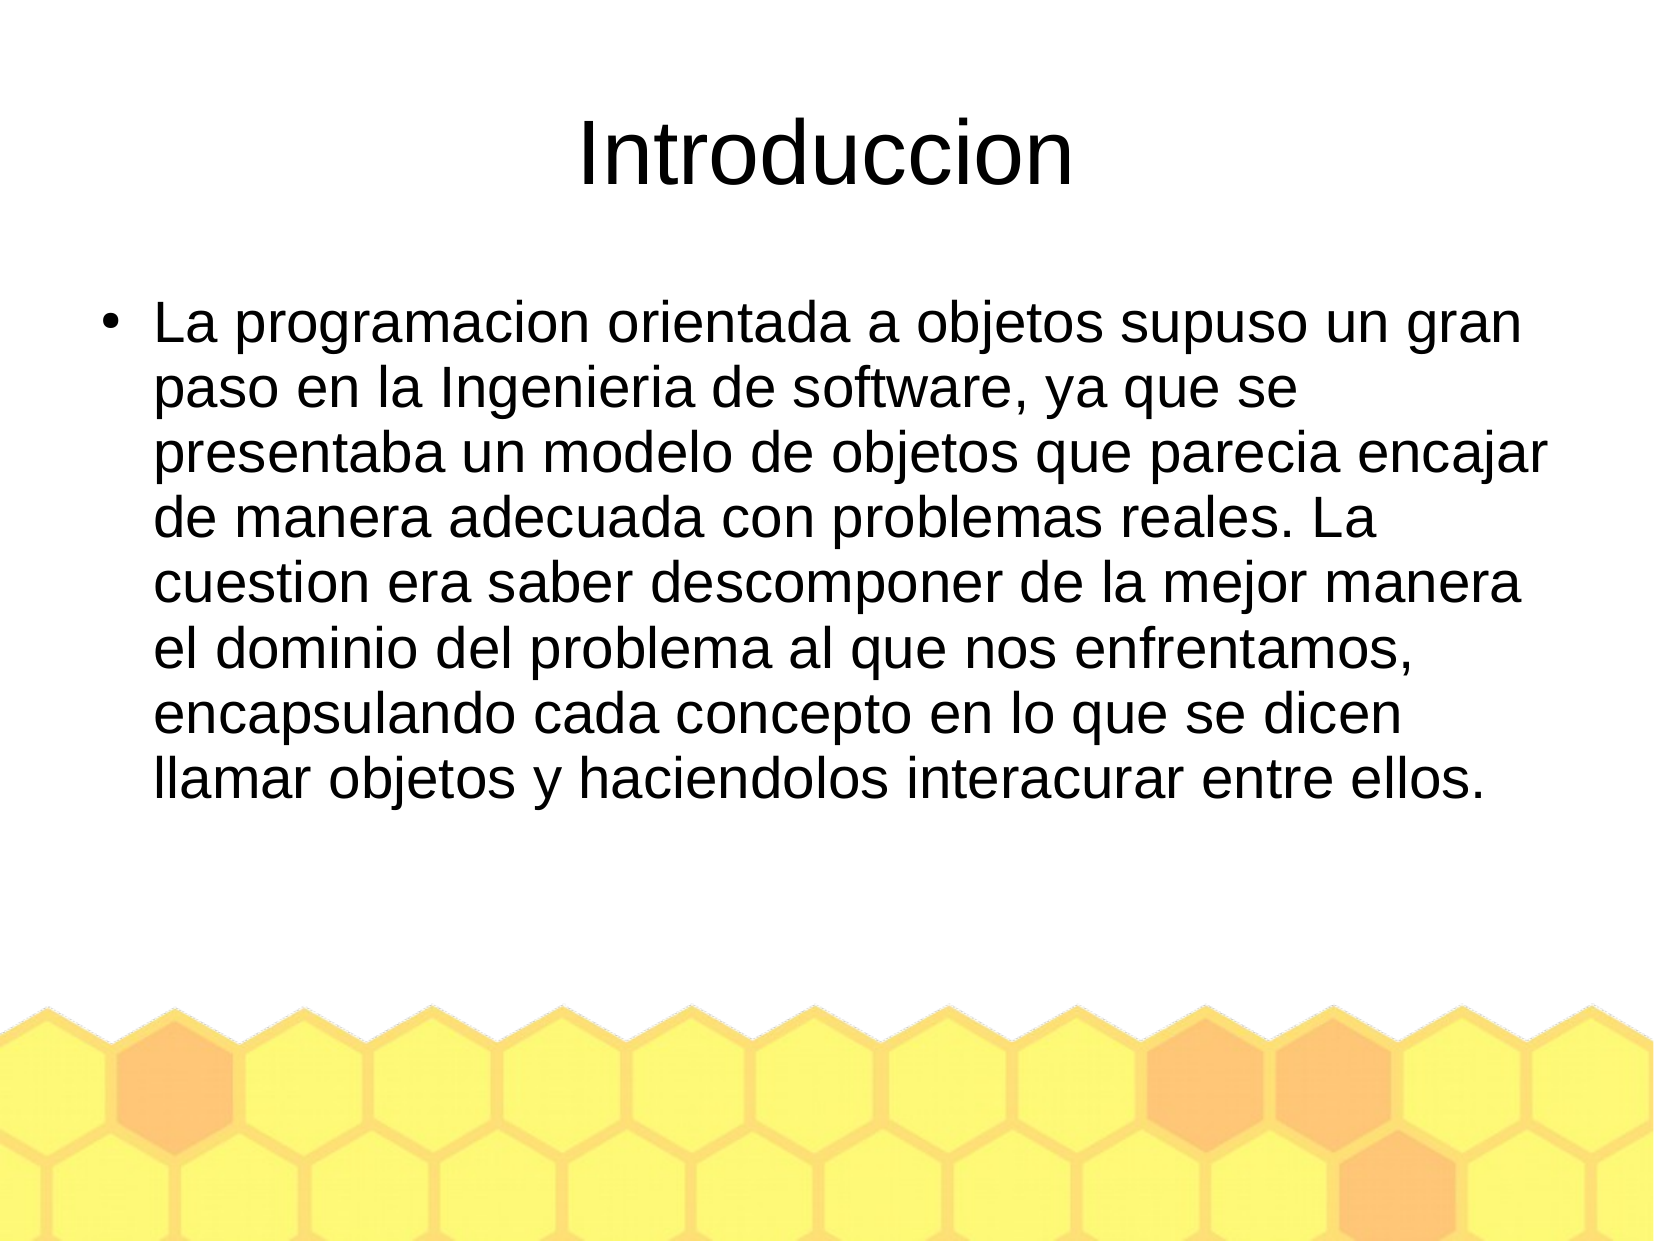

# Introduccion
La programacion orientada a objetos supuso un gran paso en la Ingenieria de software, ya que se presentaba un modelo de objetos que parecia encajar de manera adecuada con problemas reales. La cuestion era saber descomponer de la mejor manera el dominio del problema al que nos enfrentamos, encapsulando cada concepto en lo que se dicen llamar objetos y haciendolos interacurar entre ellos.